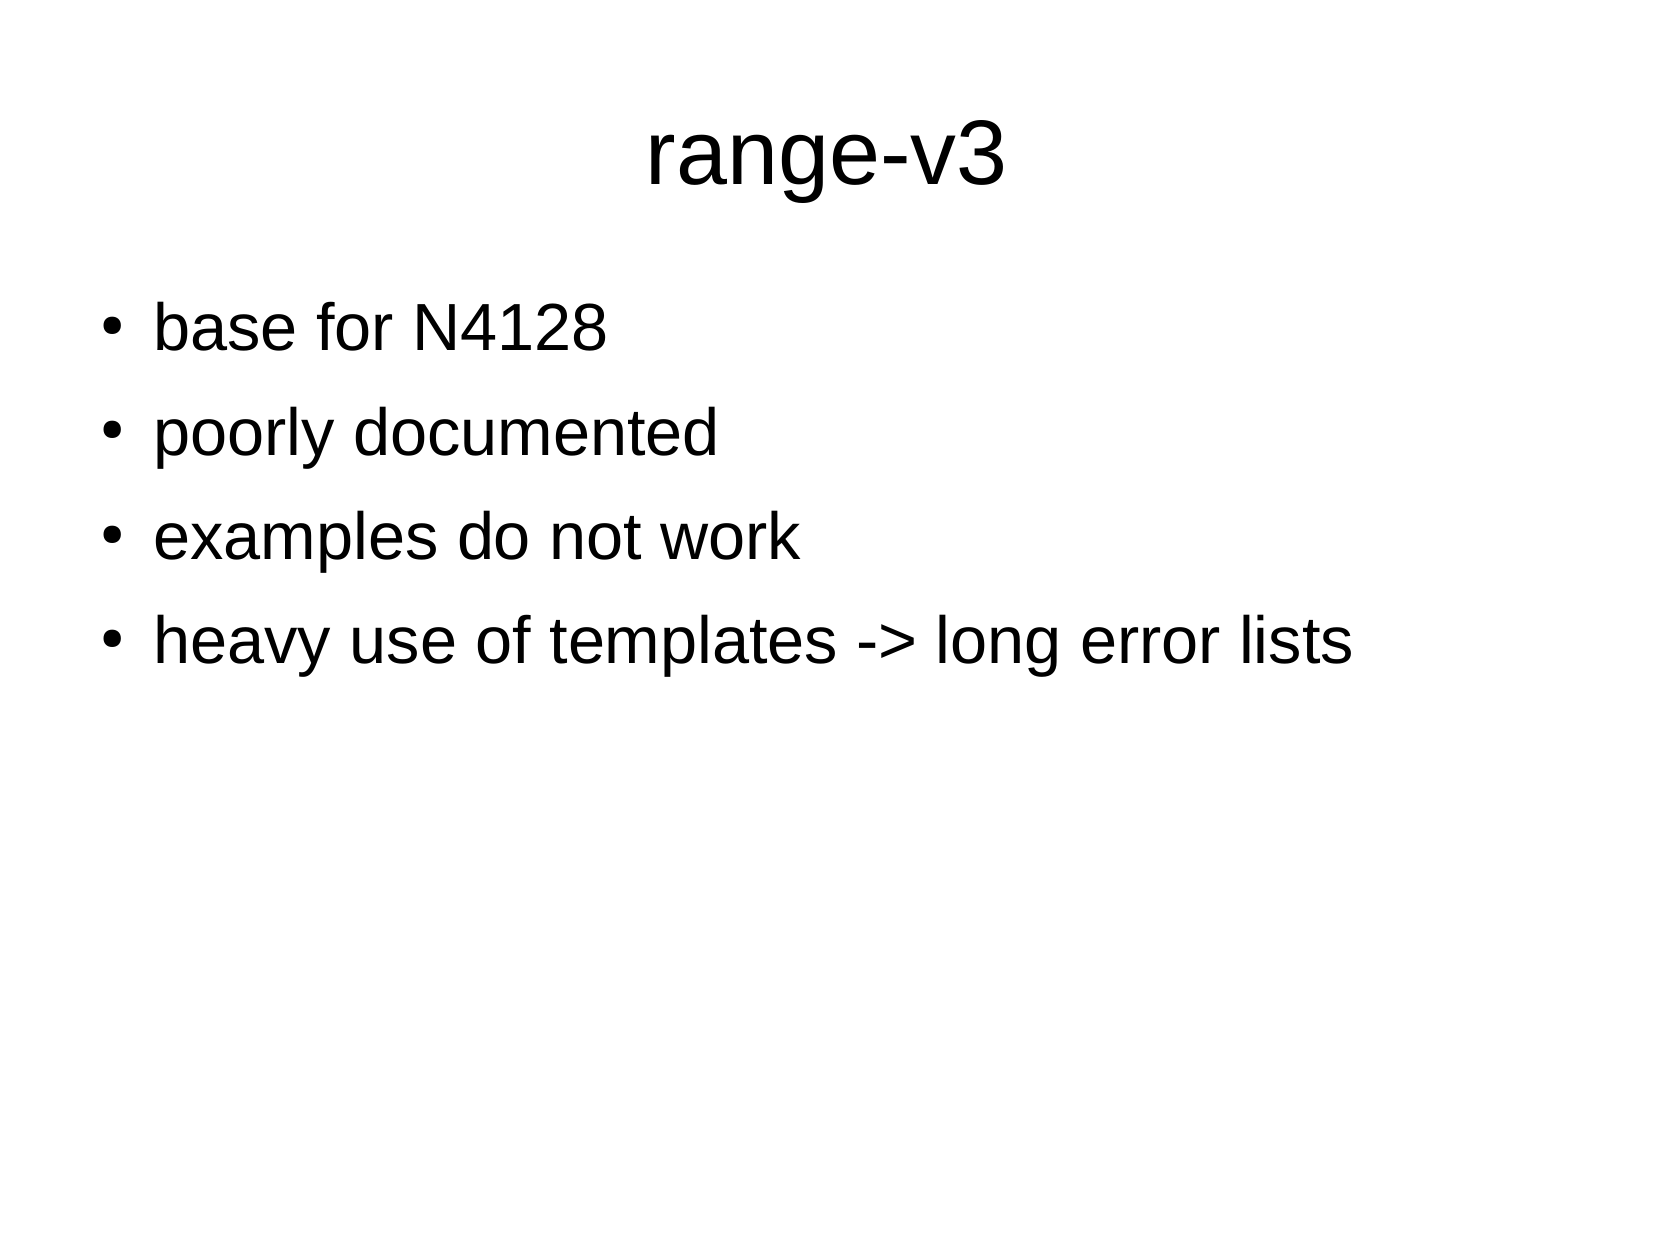

# range-v3
base for N4128
poorly documented
examples do not work
heavy use of templates -> long error lists